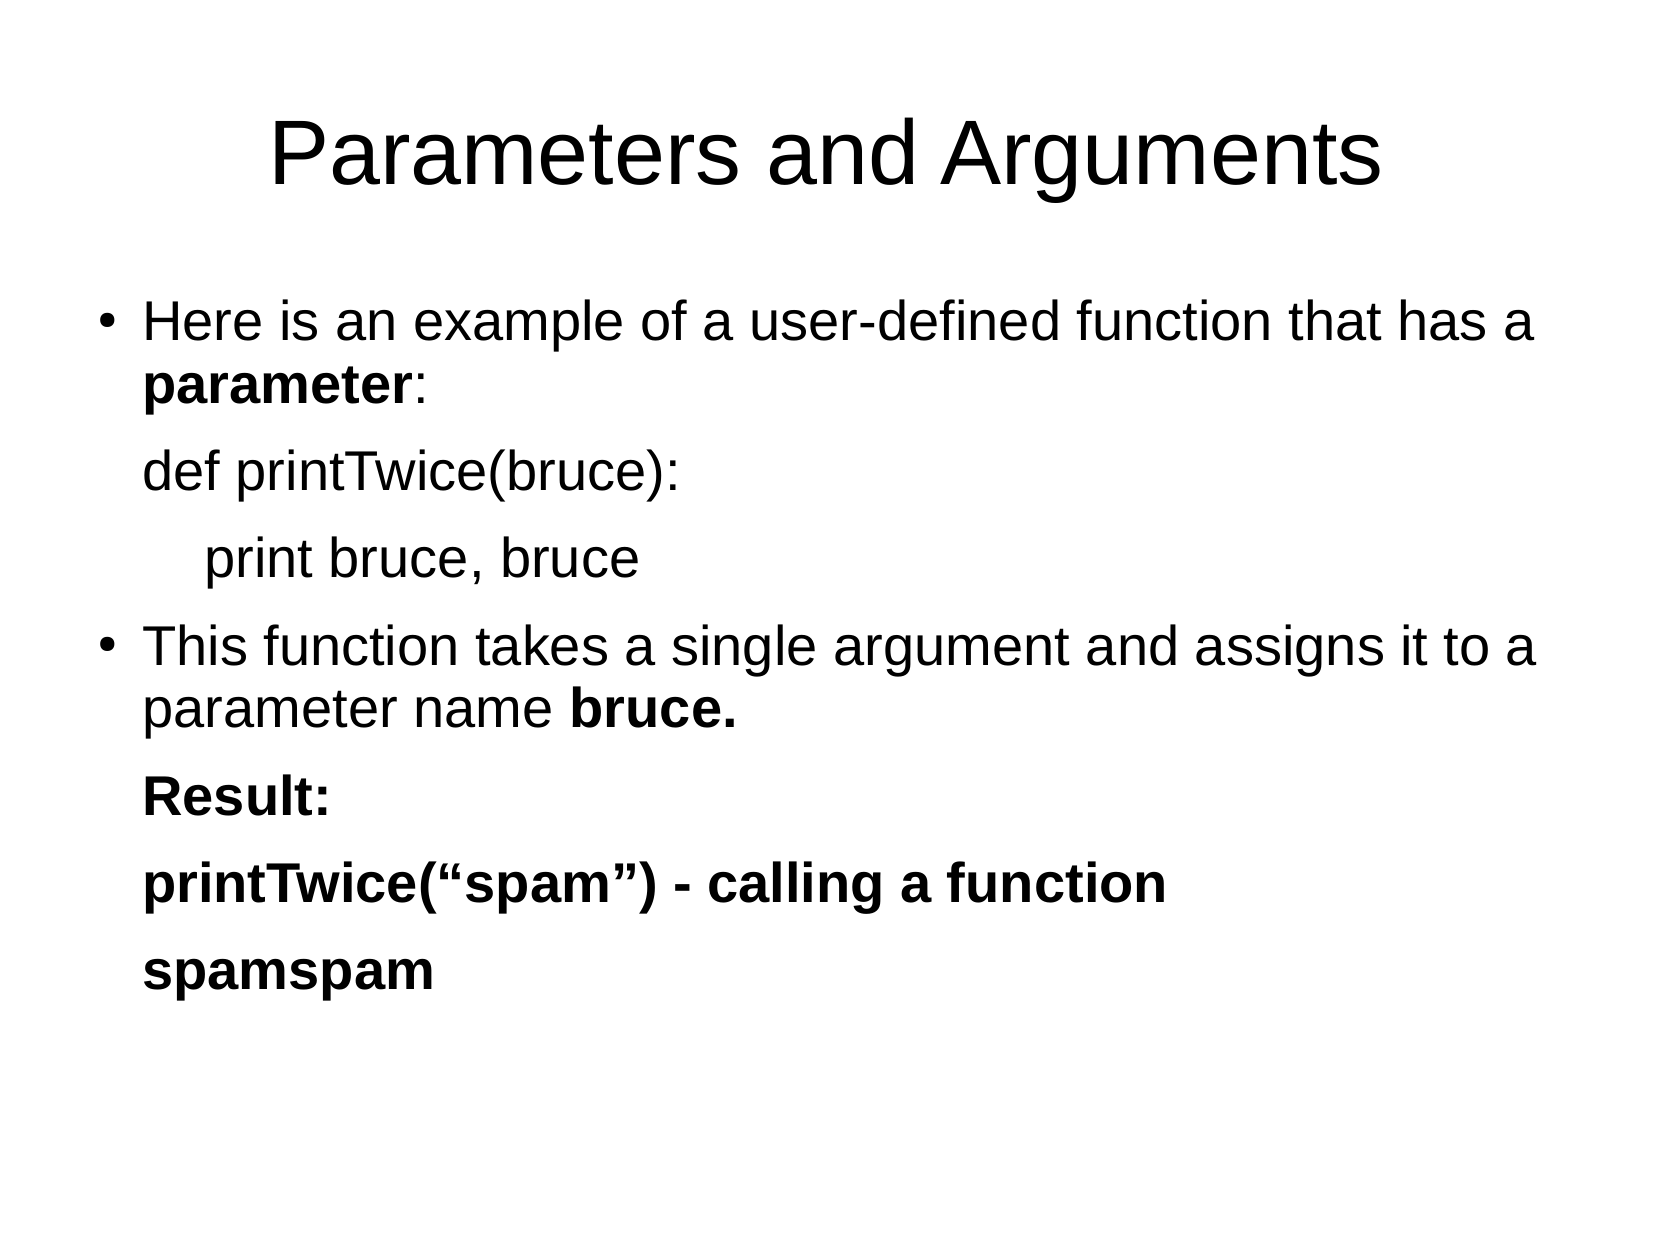

# Parameters and Arguments
Here is an example of a user-defined function that has a parameter:
def printTwice(bruce):
 print bruce, bruce
This function takes a single argument and assigns it to a parameter name bruce.
Result:
printTwice(“spam”) - calling a function
spamspam